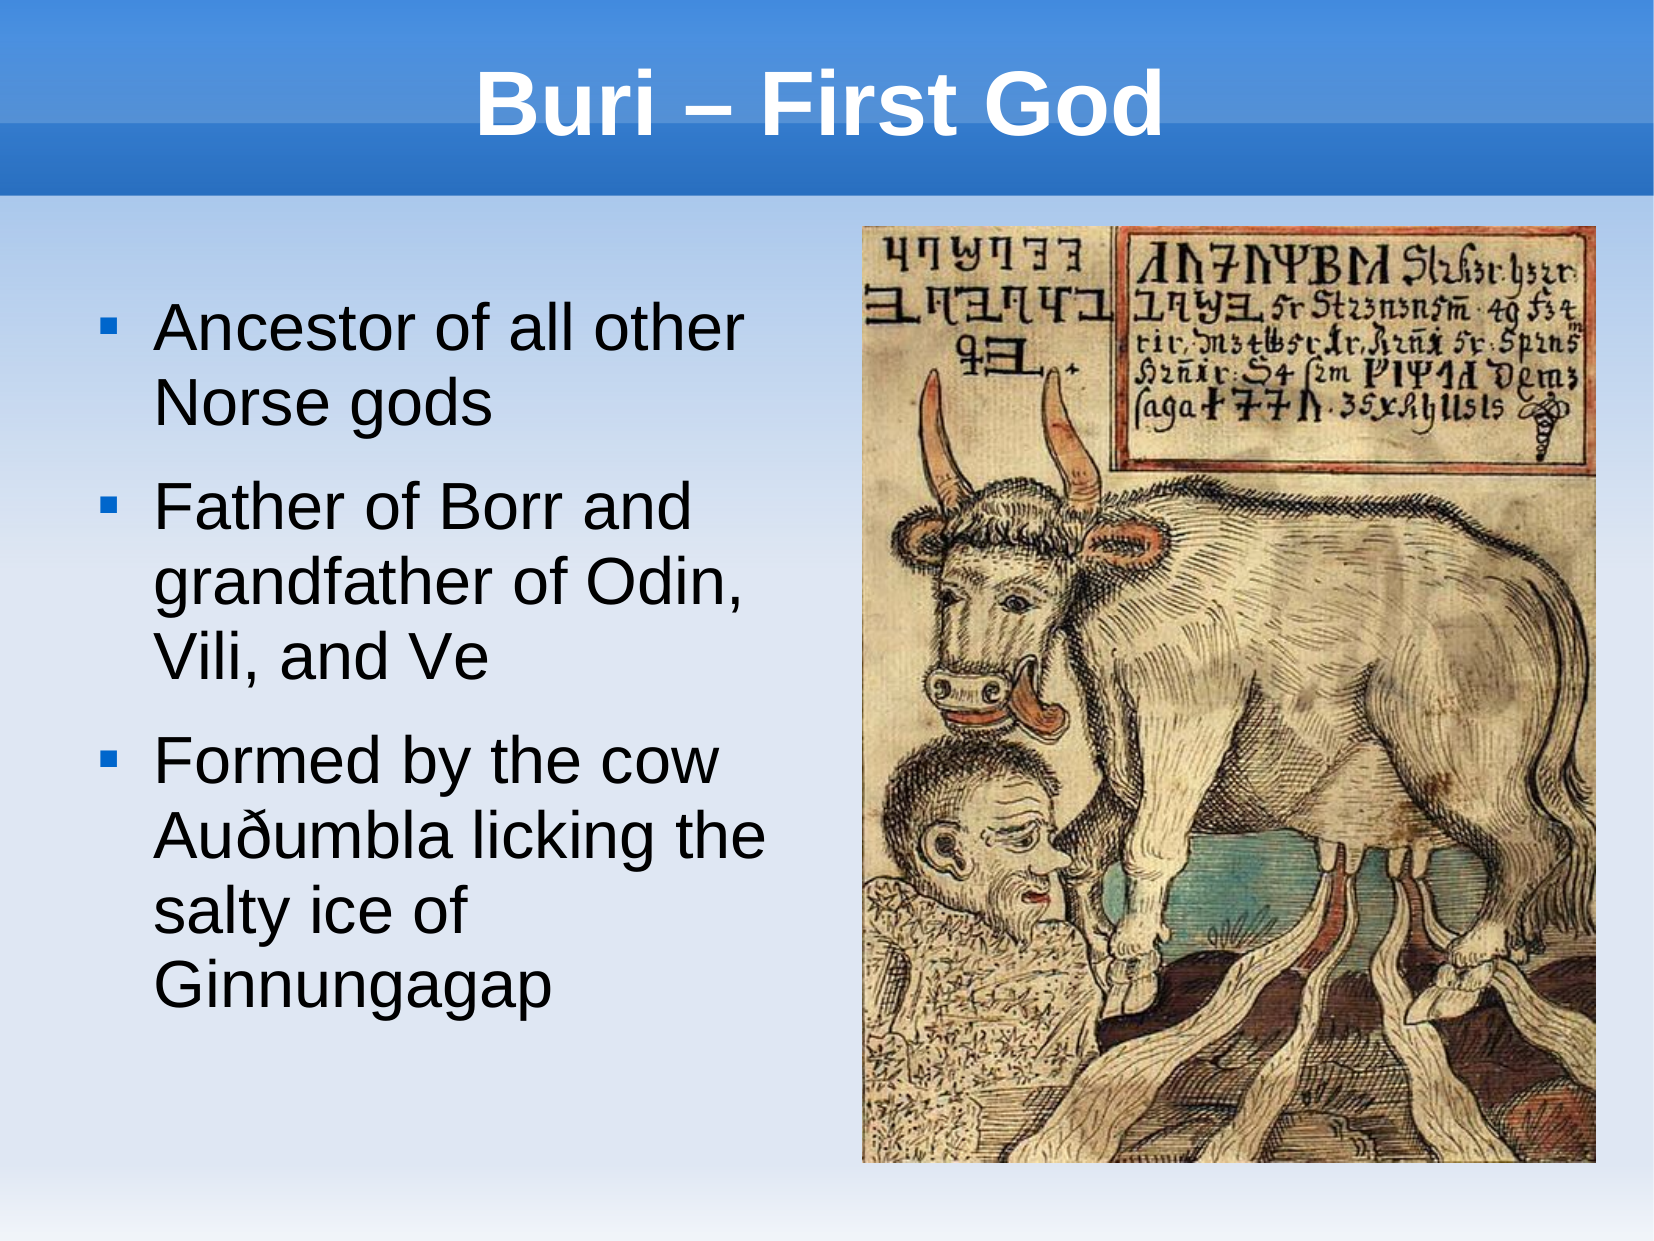

# Buri – First God
Ancestor of all other Norse gods
Father of Borr and grandfather of Odin, Vili, and Ve
Formed by the cow Auðumbla licking the salty ice of Ginnungagap